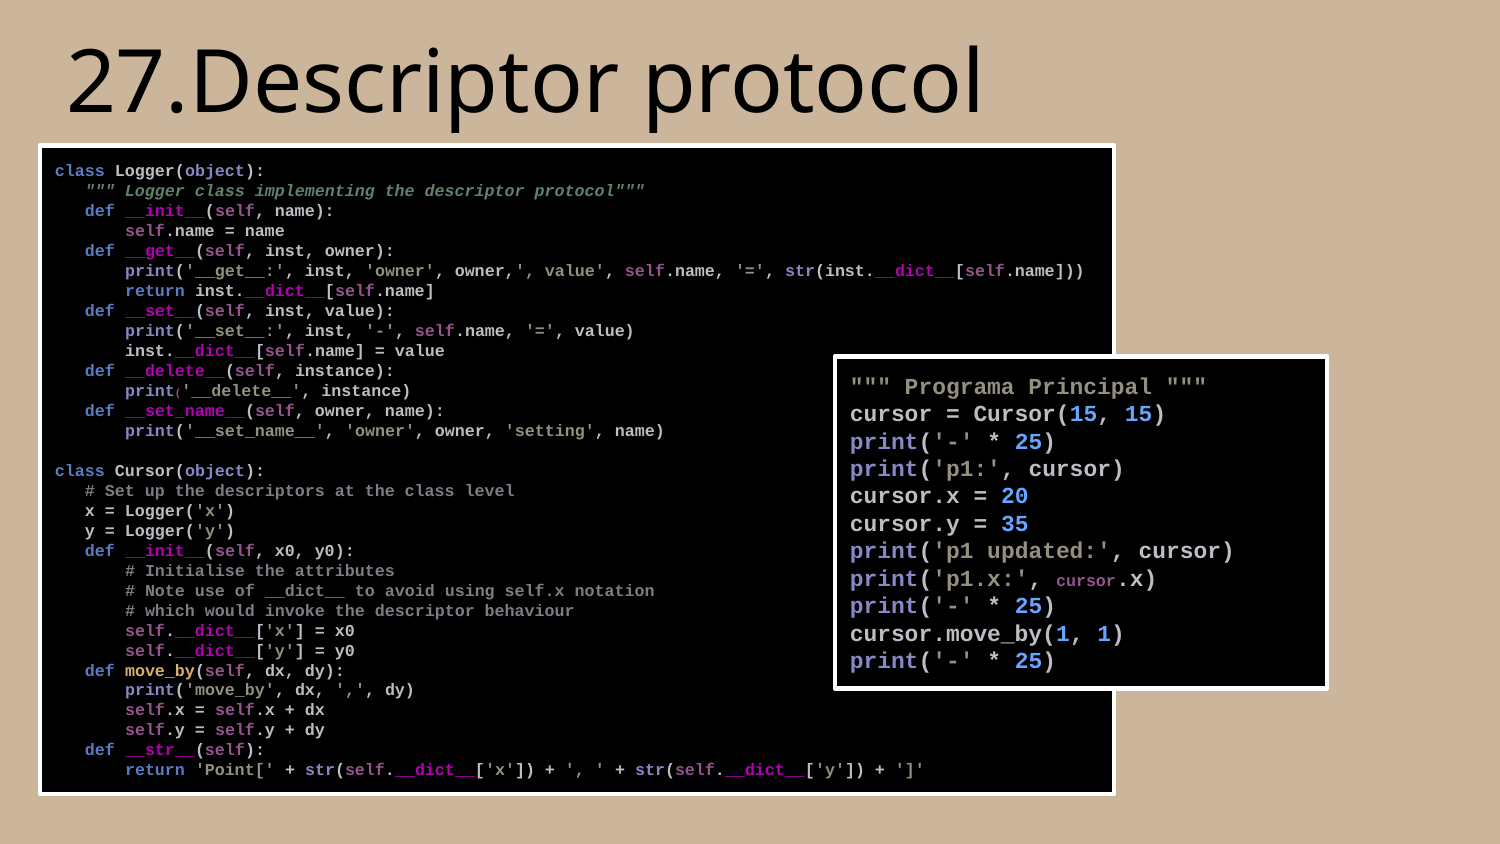

# 27.Descriptor protocol
class Logger(object):
 """ Logger class implementing the descriptor protocol"""
 def __init__(self, name):
 self.name = name
 def __get__(self, inst, owner):
 print('__get__:', inst, 'owner', owner,', value', self.name, '=', str(inst.__dict__[self.name]))
 return inst.__dict__[self.name]
 def __set__(self, inst, value):
 print('__set__:', inst, '-', self.name, '=', value)
 inst.__dict__[self.name] = value
 def __delete__(self, instance):
 print('__delete__', instance)
 def __set_name__(self, owner, name):
 print('__set_name__', 'owner', owner, 'setting', name)
class Cursor(object):
 # Set up the descriptors at the class level
 x = Logger('x')
 y = Logger('y')
 def __init__(self, x0, y0):
 # Initialise the attributes
 # Note use of __dict__ to avoid using self.x notation
 # which would invoke the descriptor behaviour
 self.__dict__['x'] = x0
 self.__dict__['y'] = y0
 def move_by(self, dx, dy):
 print('move_by', dx, ',', dy)
 self.x = self.x + dx
 self.y = self.y + dy
 def __str__(self):
 return 'Point[' + str(self.__dict__['x']) + ', ' + str(self.__dict__['y']) + ']'
""" Programa Principal """
cursor = Cursor(15, 15)
print('-' * 25)
print('p1:', cursor)
cursor.x = 20
cursor.y = 35
print('p1 updated:', cursor)
print('p1.x:', cursor.x)
print('-' * 25)
cursor.move_by(1, 1)
print('-' * 25)